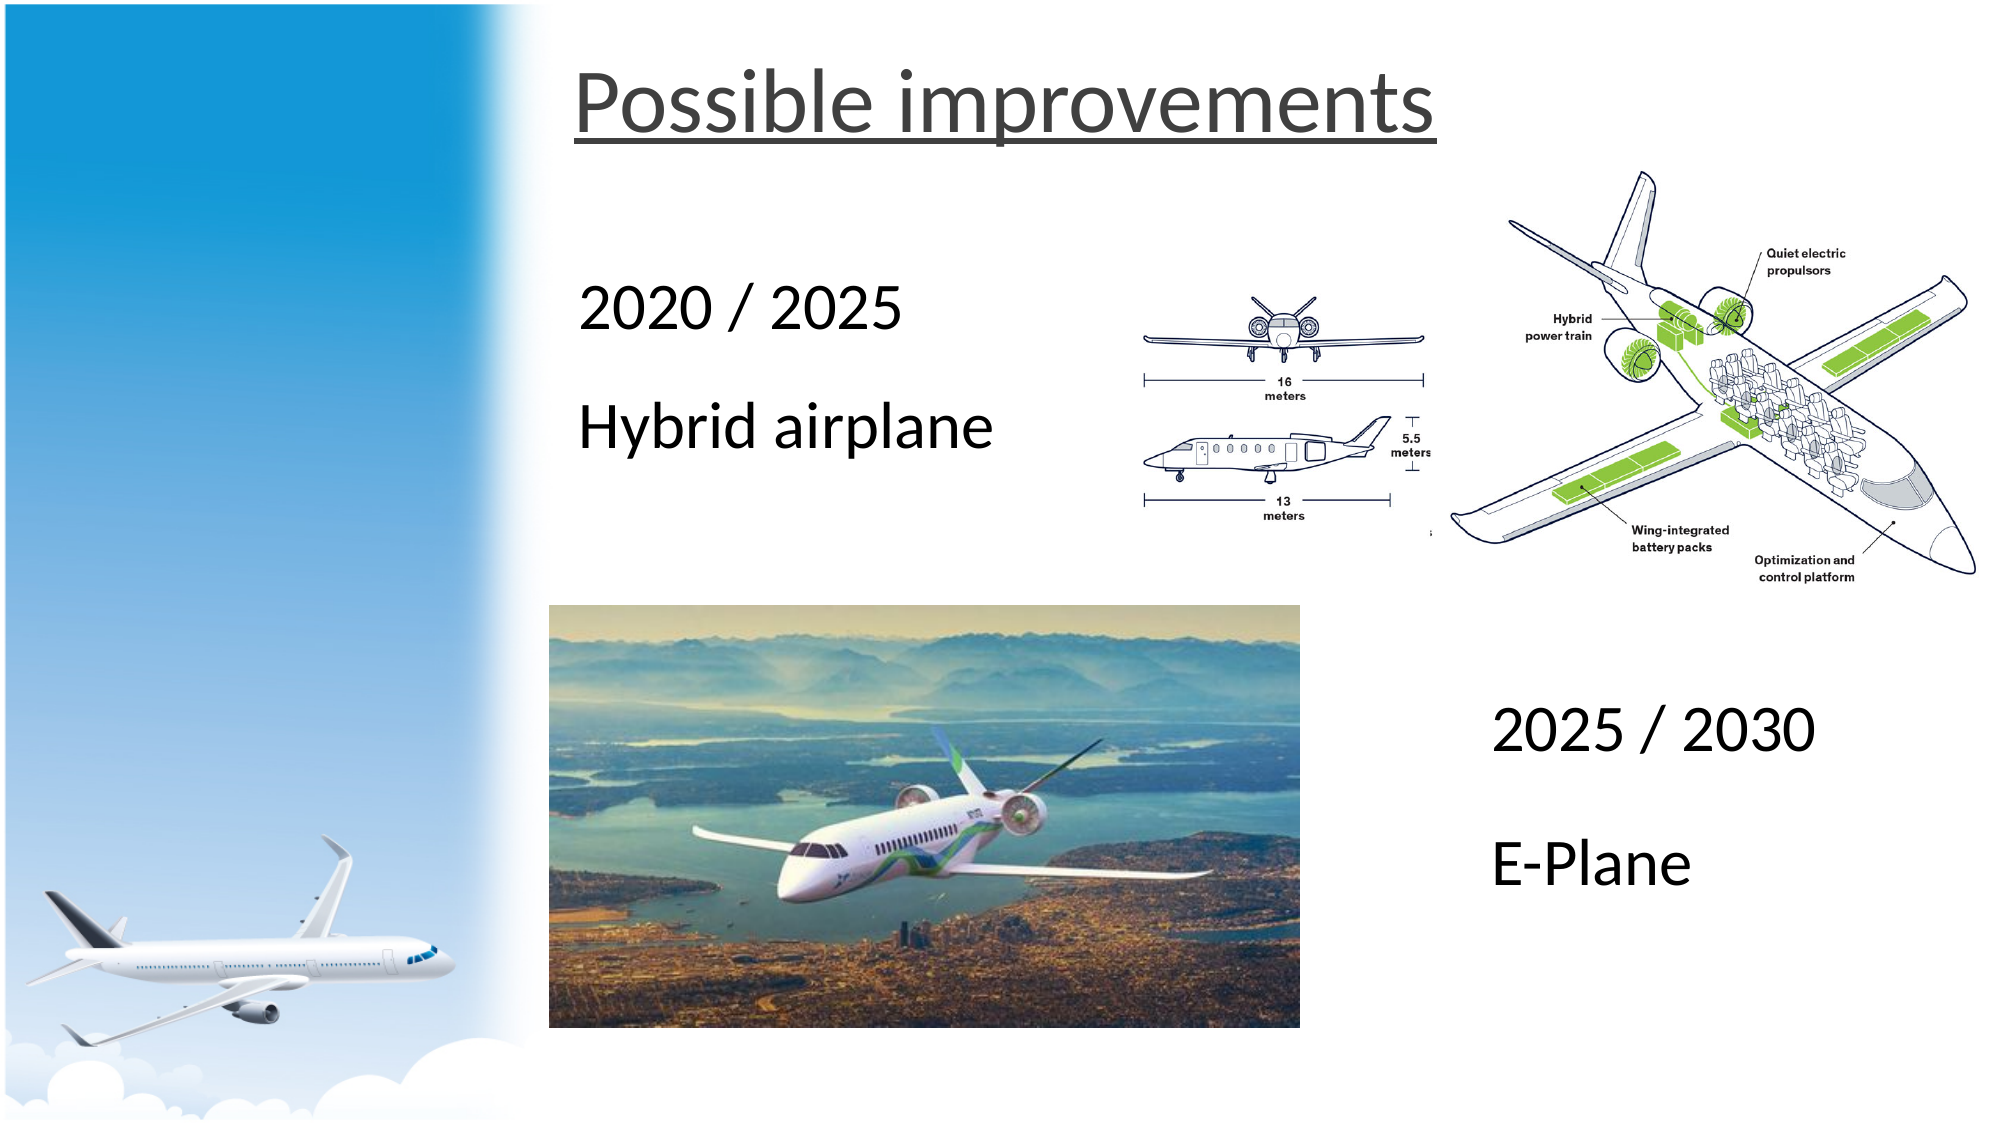

Possible improvements
#
2020 / 2025
Hybrid airplane
2025 / 2030
E-Plane